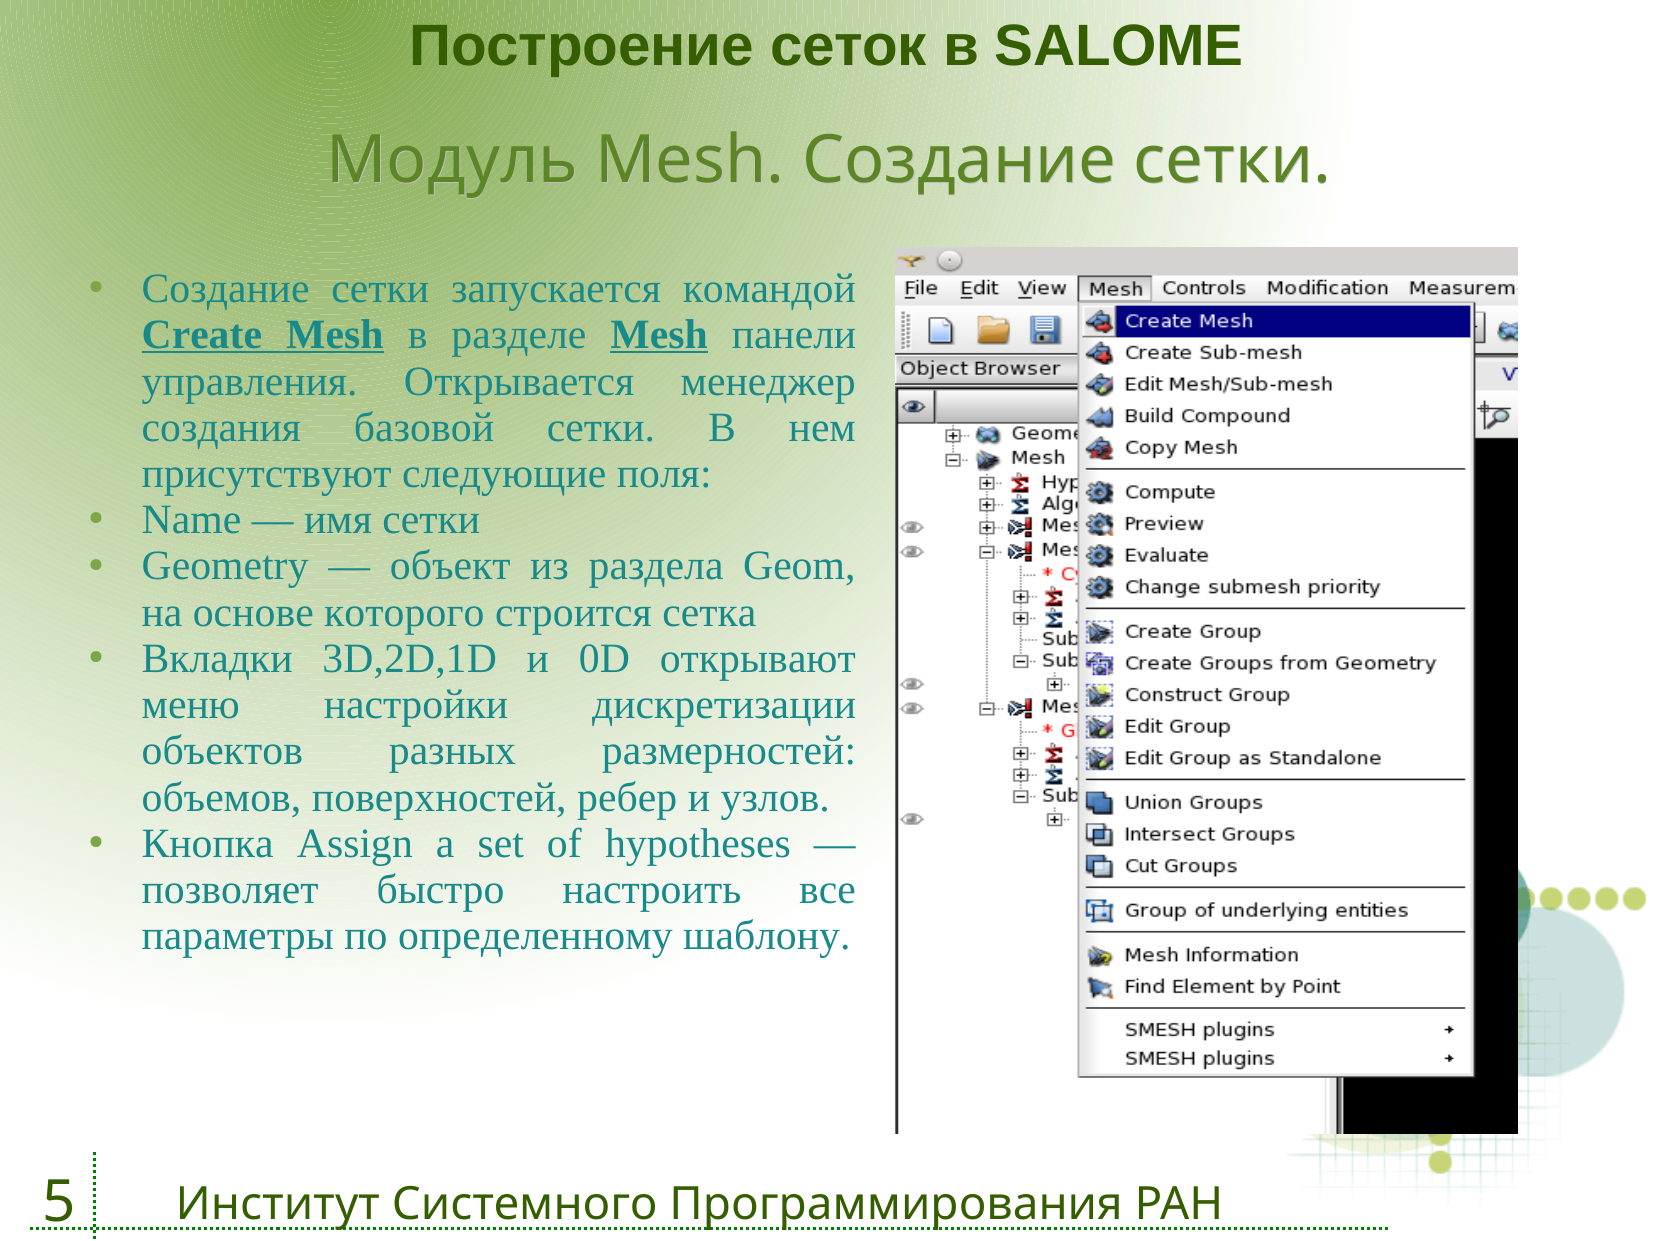

# Модуль Mesh. Создание сетки.
Создание сетки запускается командой Create Mesh в разделе Mesh панели управления. Открывается менеджер создания базовой сетки. В нем присутствуют следующие поля:
Name — имя сетки
Geometry — объект из раздела Geom, на основе которого строится сетка
Вкладки 3D,2D,1D и 0D открывают меню настройки дискретизации объектов разных размерностей: объемов, поверхностей, ребер и узлов.
Кнопка Assign a set of hypotheses — позволяет быстро настроить все параметры по определенному шаблону.